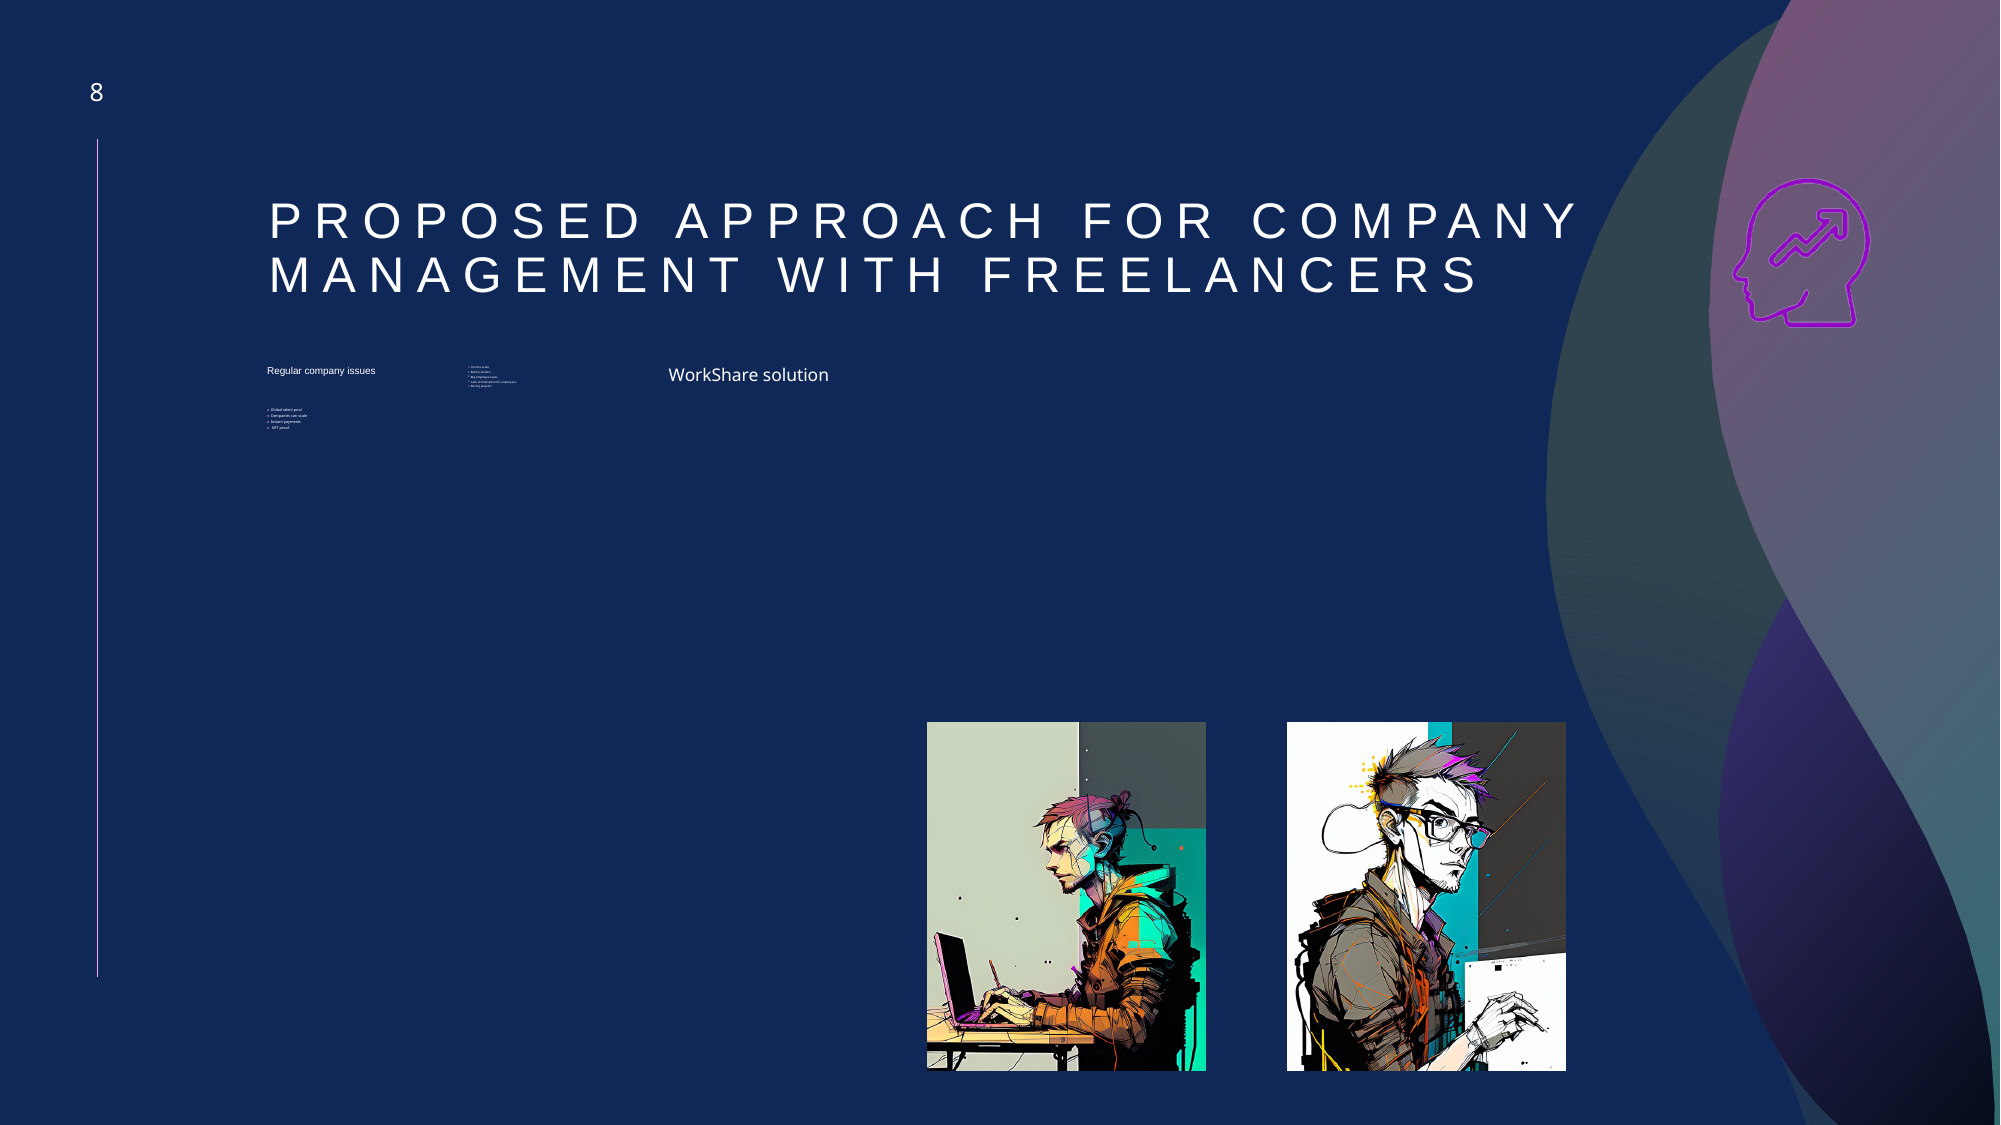

# Proposed approach for Company management with freelancers
Regular company issues
Hard to scale
Bank transfers
Big employee taxes
Lack of motivation for employees
Boring projects
WorkShare solution
Global talent pool
Companies can scale
Instant payments
 NFT proof